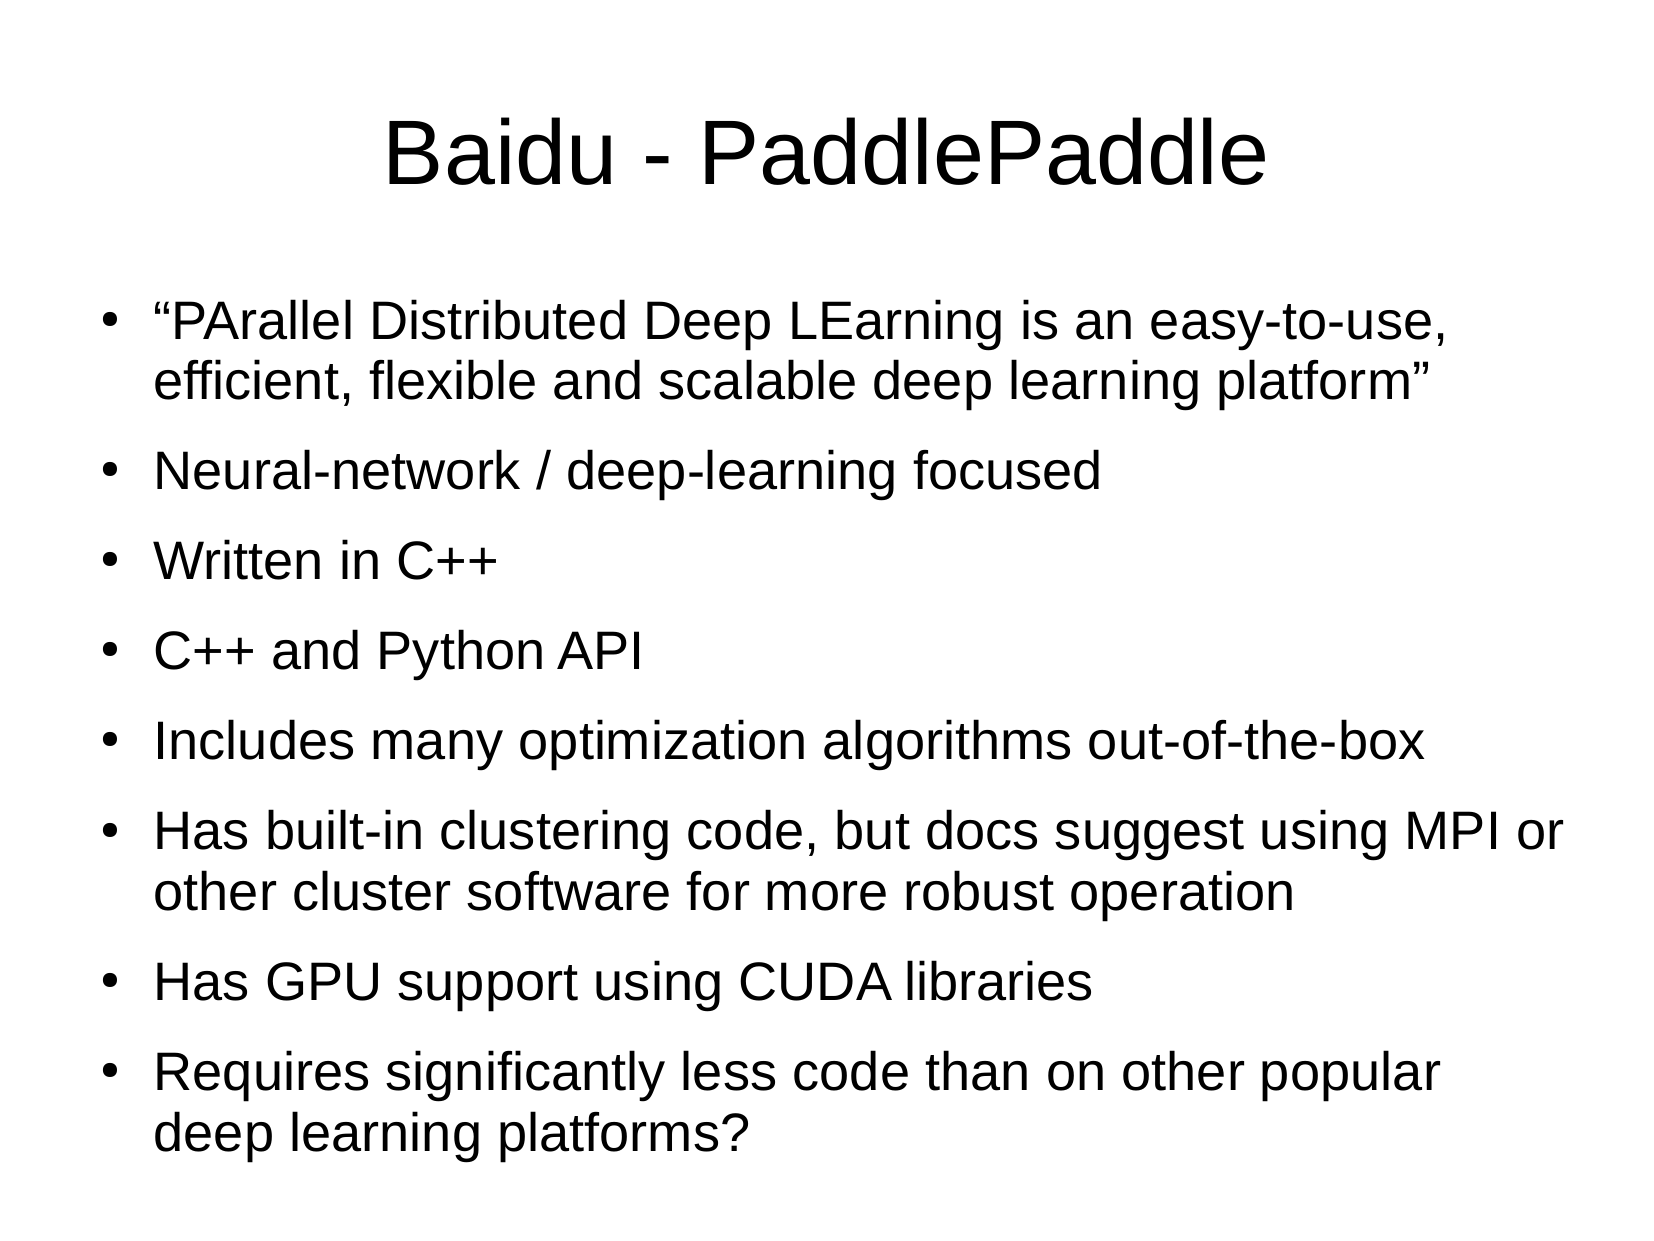

# Baidu - PaddlePaddle
“PArallel Distributed Deep LEarning is an easy-to-use, efficient, flexible and scalable deep learning platform”
Neural-network / deep-learning focused
Written in C++
C++ and Python API
Includes many optimization algorithms out-of-the-box
Has built-in clustering code, but docs suggest using MPI or other cluster software for more robust operation
Has GPU support using CUDA libraries
Requires significantly less code than on other popular deep learning platforms?